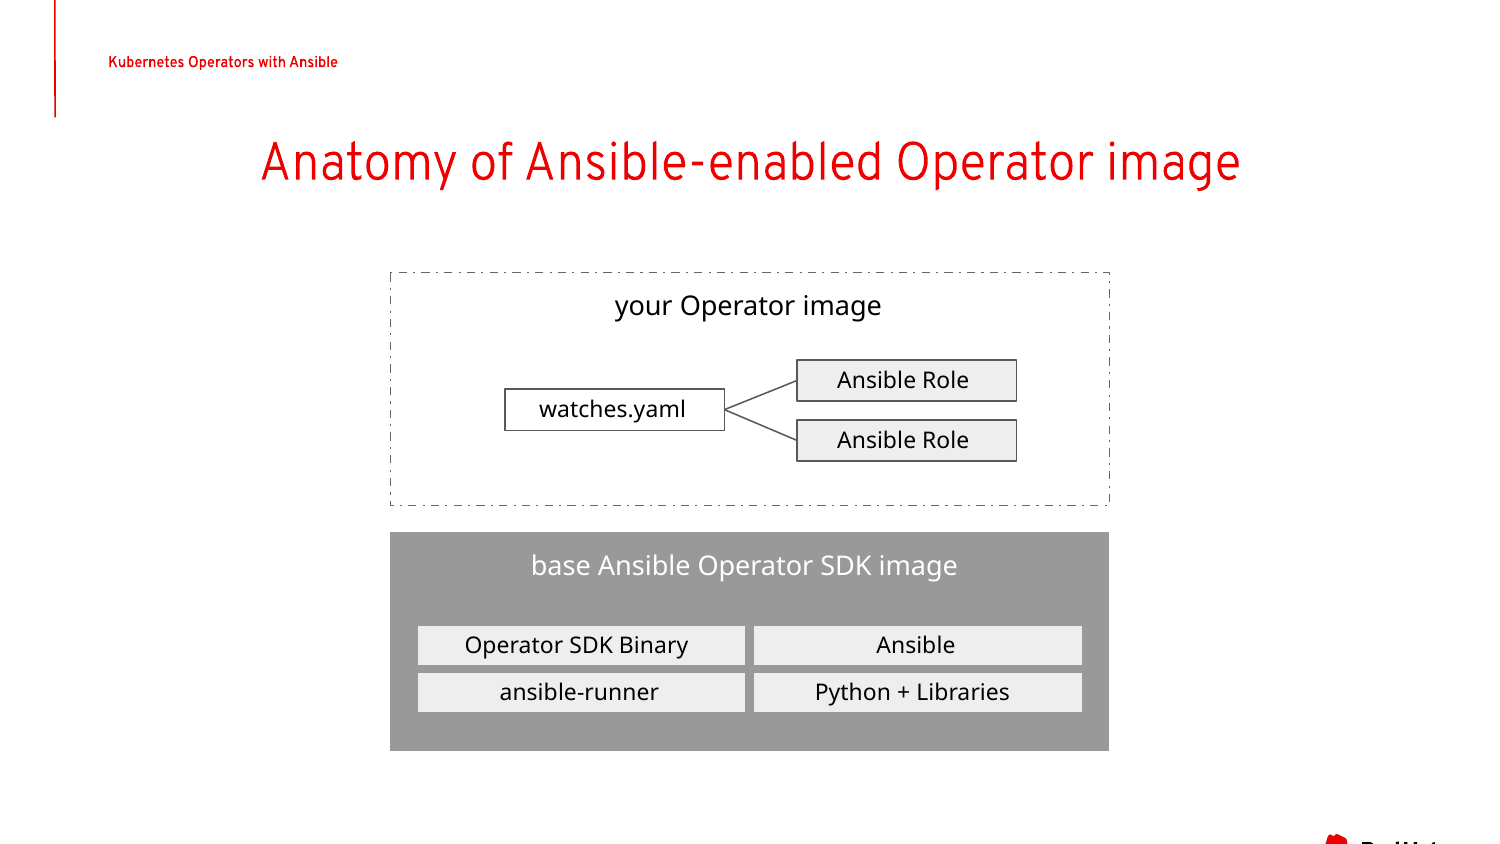

your Operator image
Ansible Role
watches.yaml
Ansible Role
base Ansible Operator SDK image
Operator SDK Binary
Ansible
ansible-runner
Python + Libraries